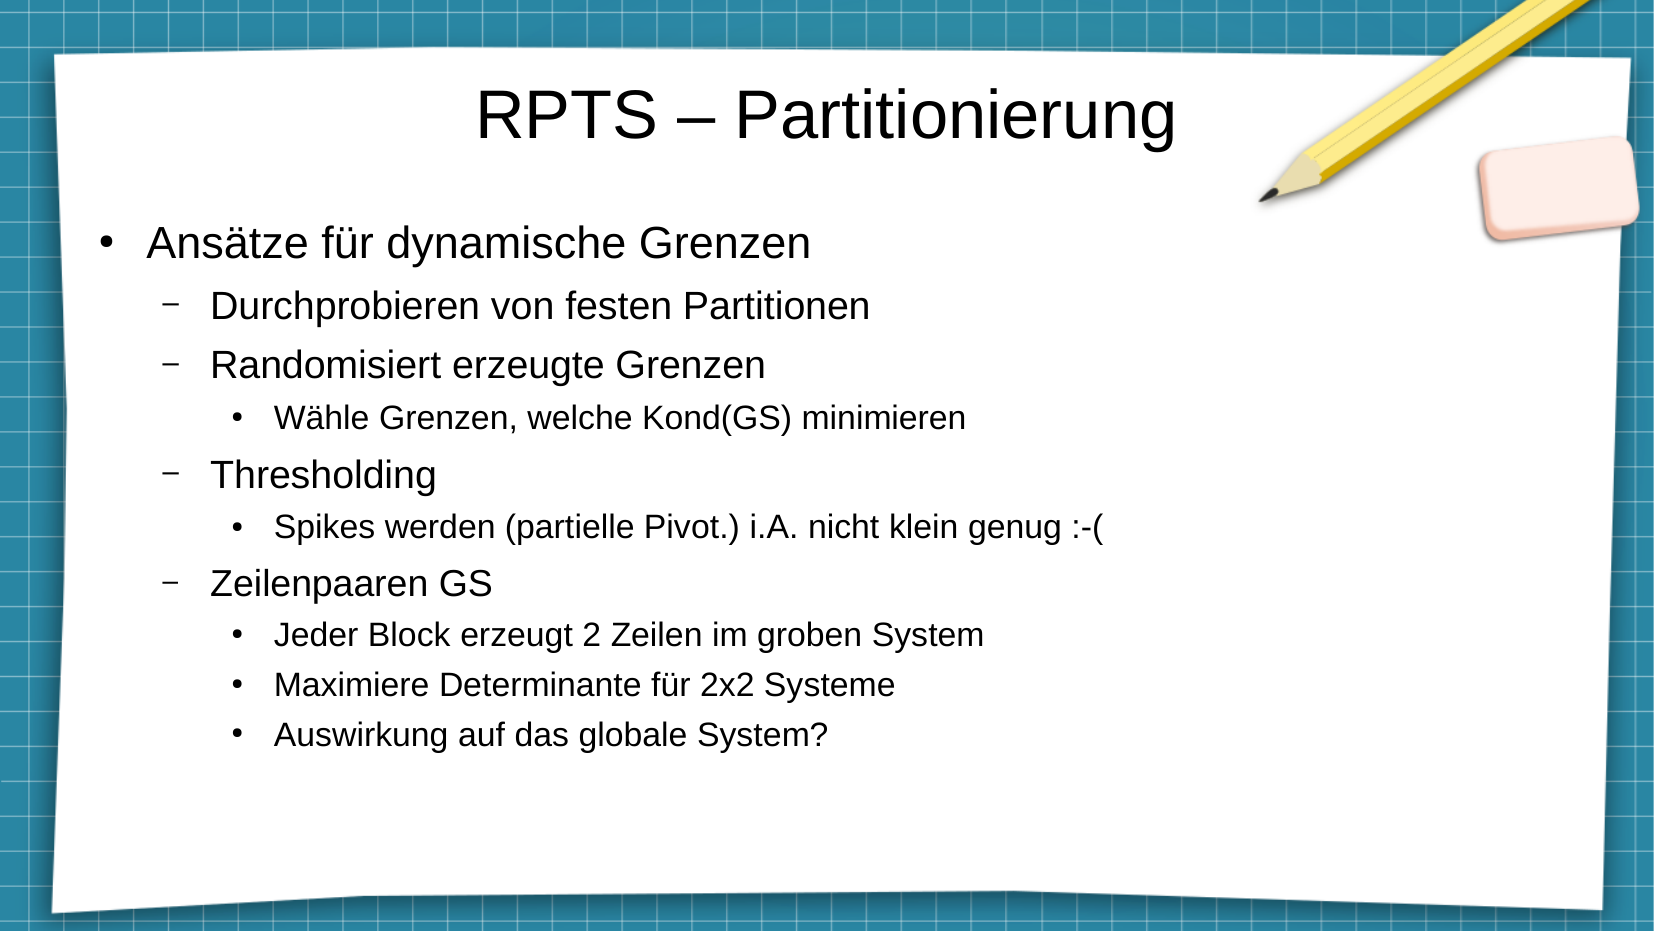

# RPTS – Partitionierung
Ansätze für dynamische Grenzen
Durchprobieren von festen Partitionen
Randomisiert erzeugte Grenzen
Wähle Grenzen, welche Kond(GS) minimieren
Thresholding
Spikes werden (partielle Pivot.) i.A. nicht klein genug :-(
Zeilenpaaren GS
Jeder Block erzeugt 2 Zeilen im groben System
Maximiere Determinante für 2x2 Systeme
Auswirkung auf das globale System?